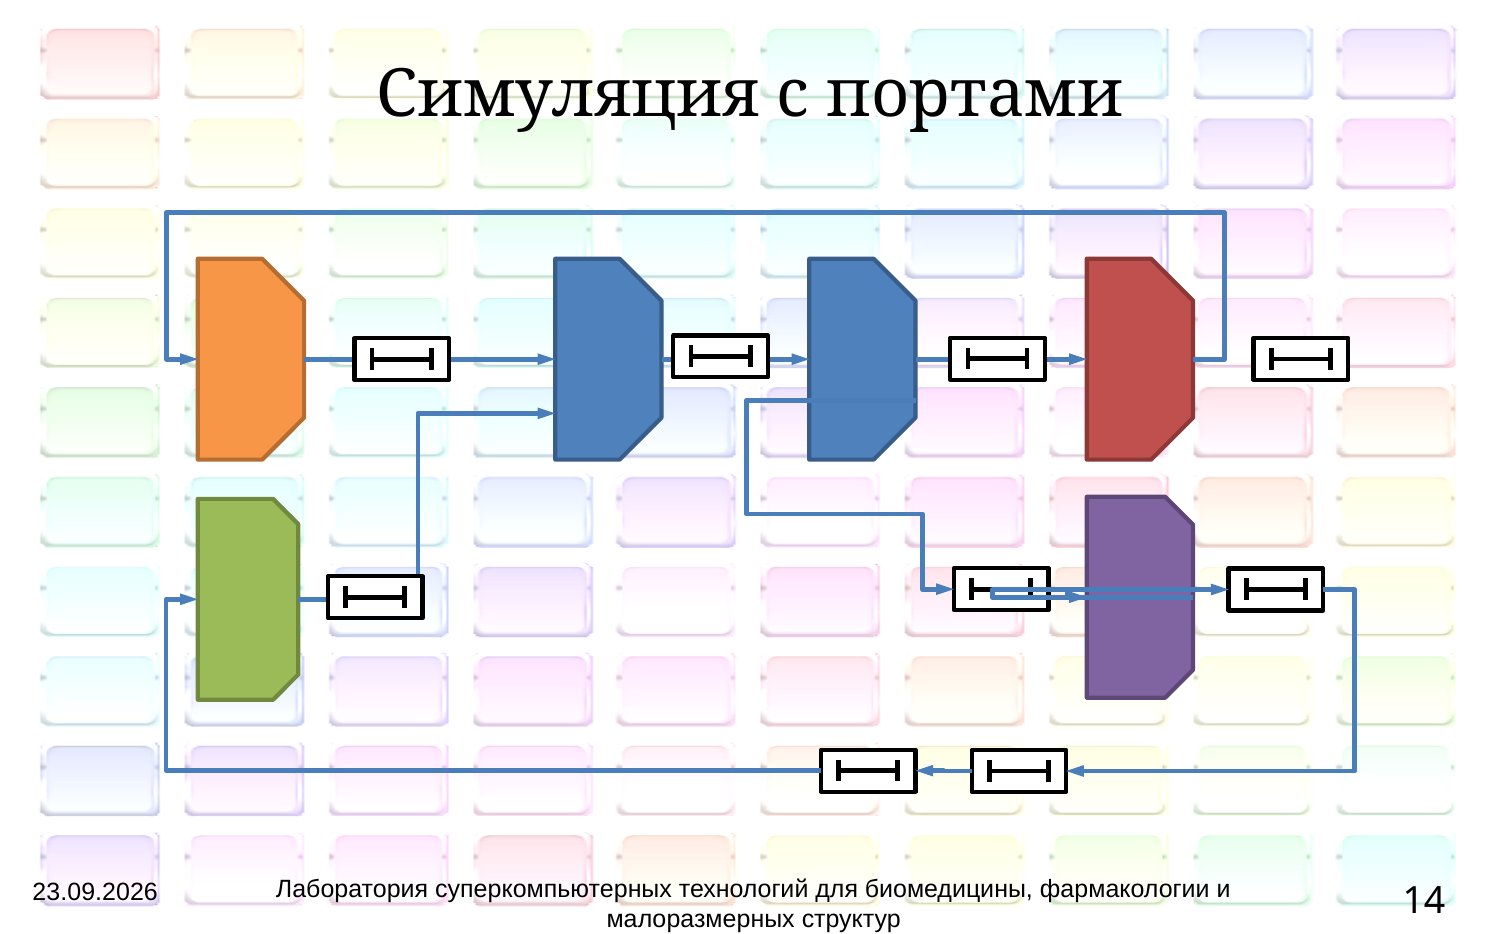

Симуляция с портами
Лаборатория суперкомпьютерных технологий для биомедицины, фармакологии и малоразмерных структур